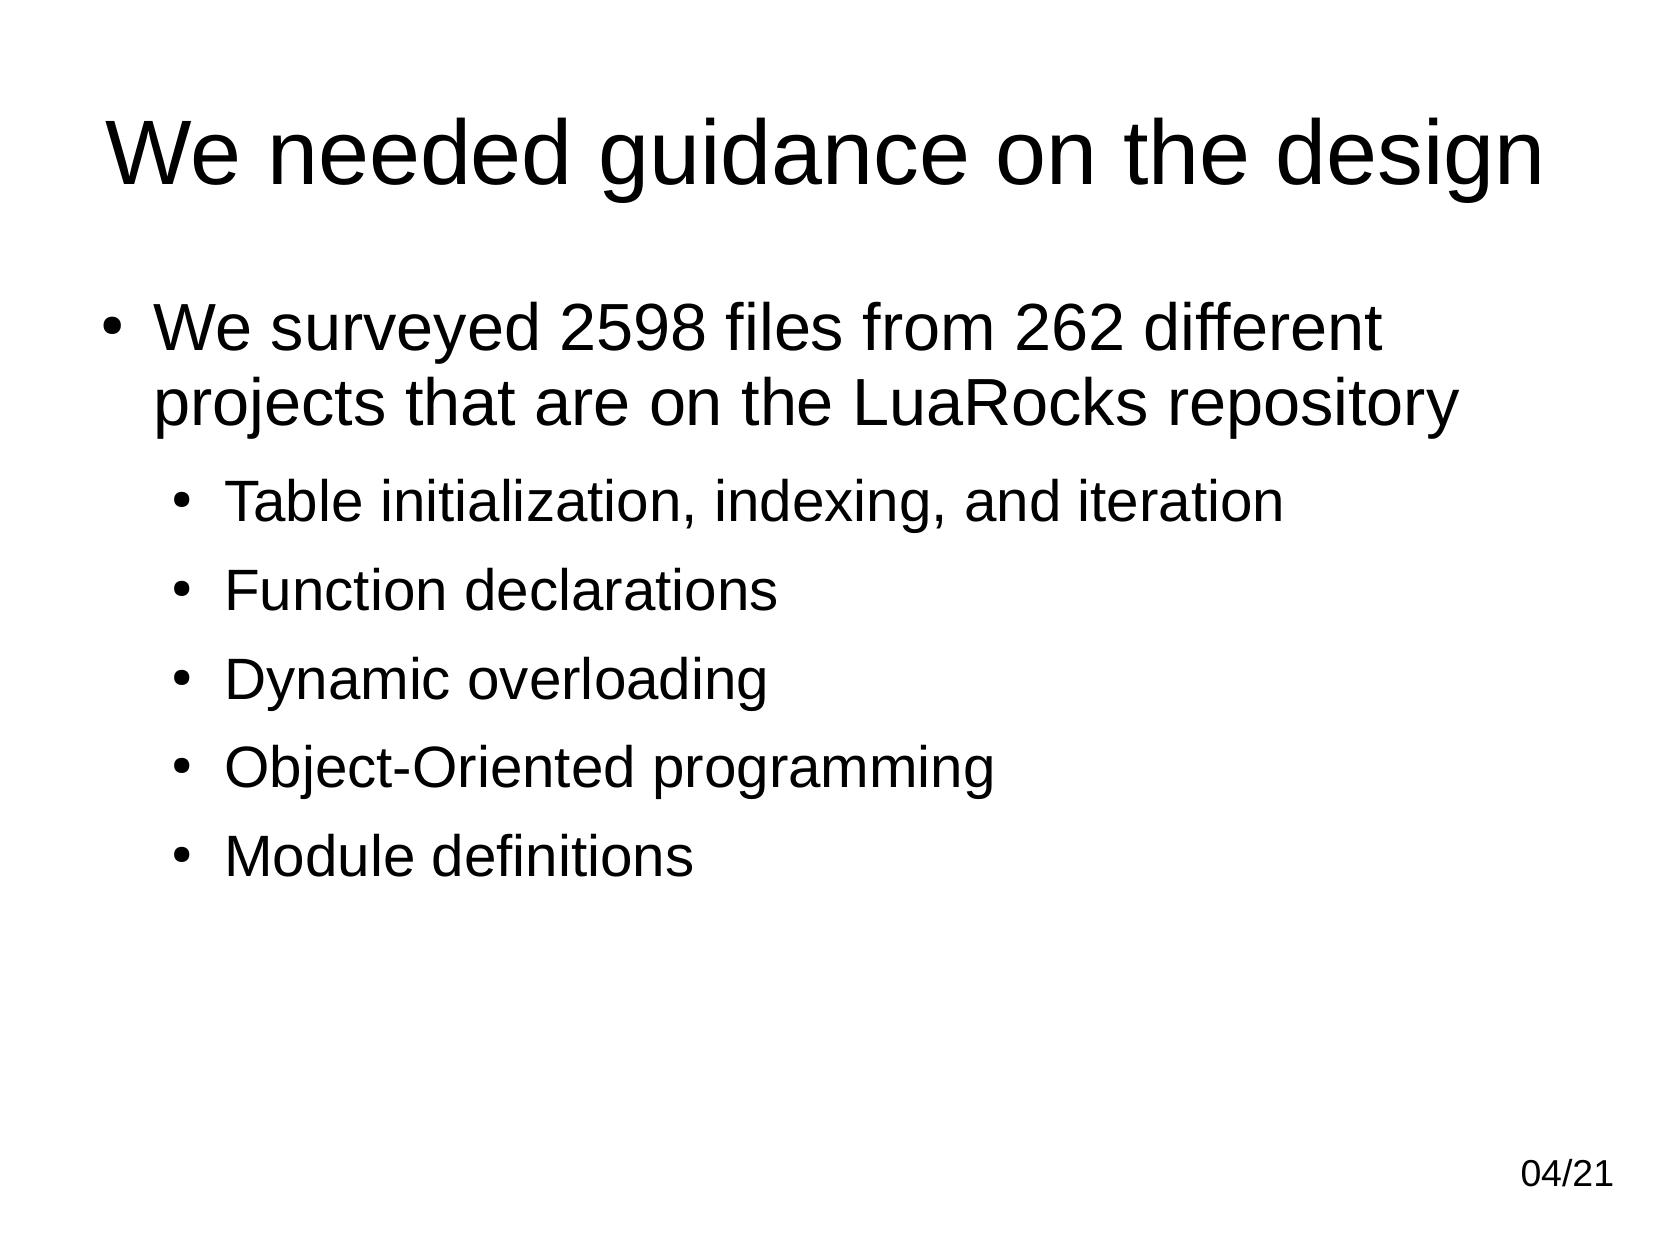

# We needed guidance on the design
We surveyed 2598 files from 262 different projects that are on the LuaRocks repository
Table initialization, indexing, and iteration
Function declarations
Dynamic overloading
Object-Oriented programming
Module definitions
 04/21